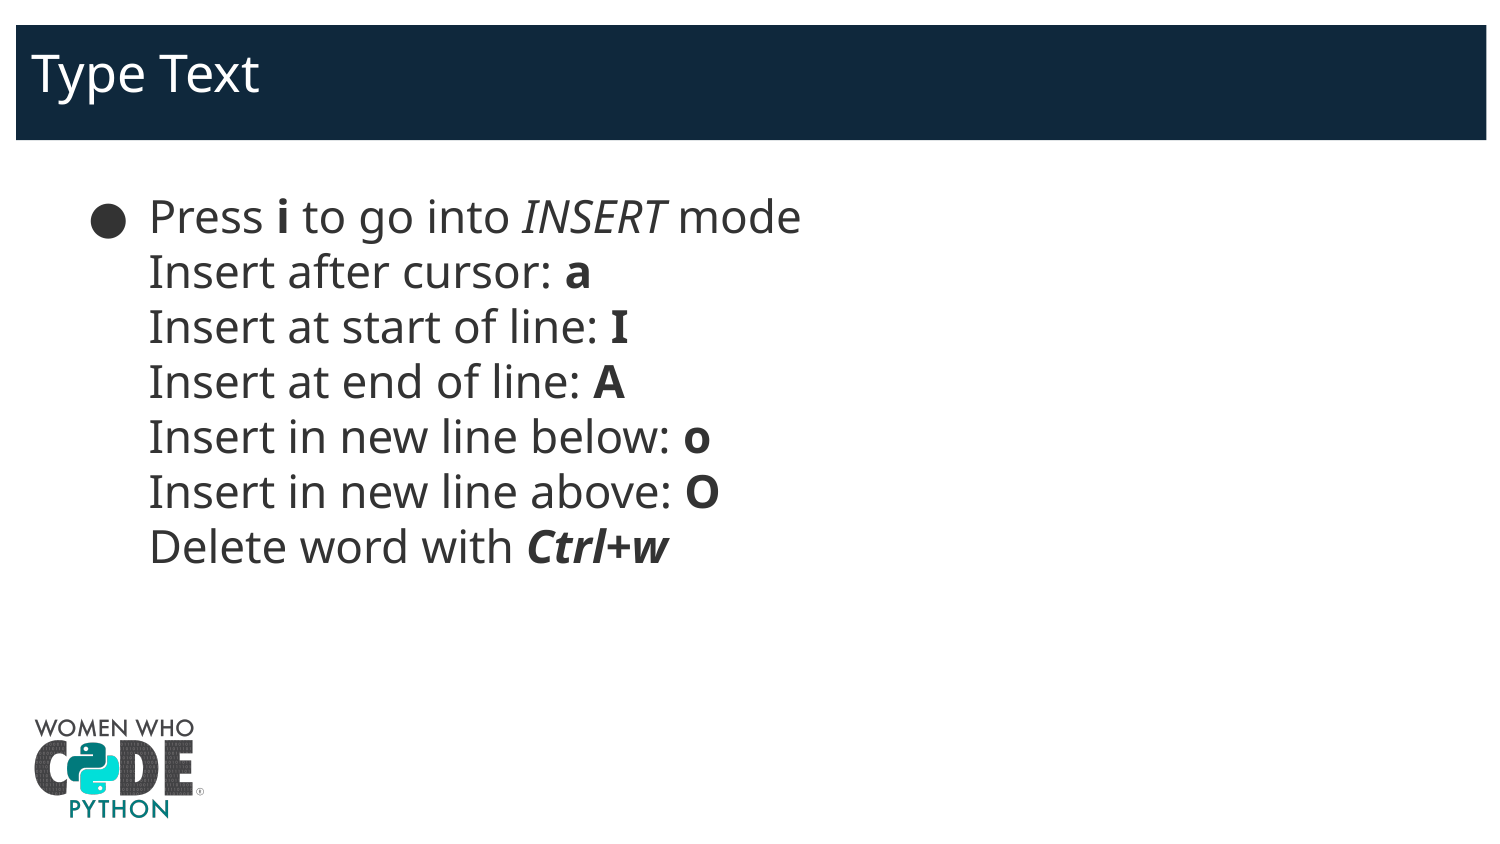

Type Text
# Press i to go into INSERT mode Insert after cursor: a Insert at start of line: I Insert at end of line: A Insert in new line below: o Insert in new line above: O Delete word with Ctrl+w